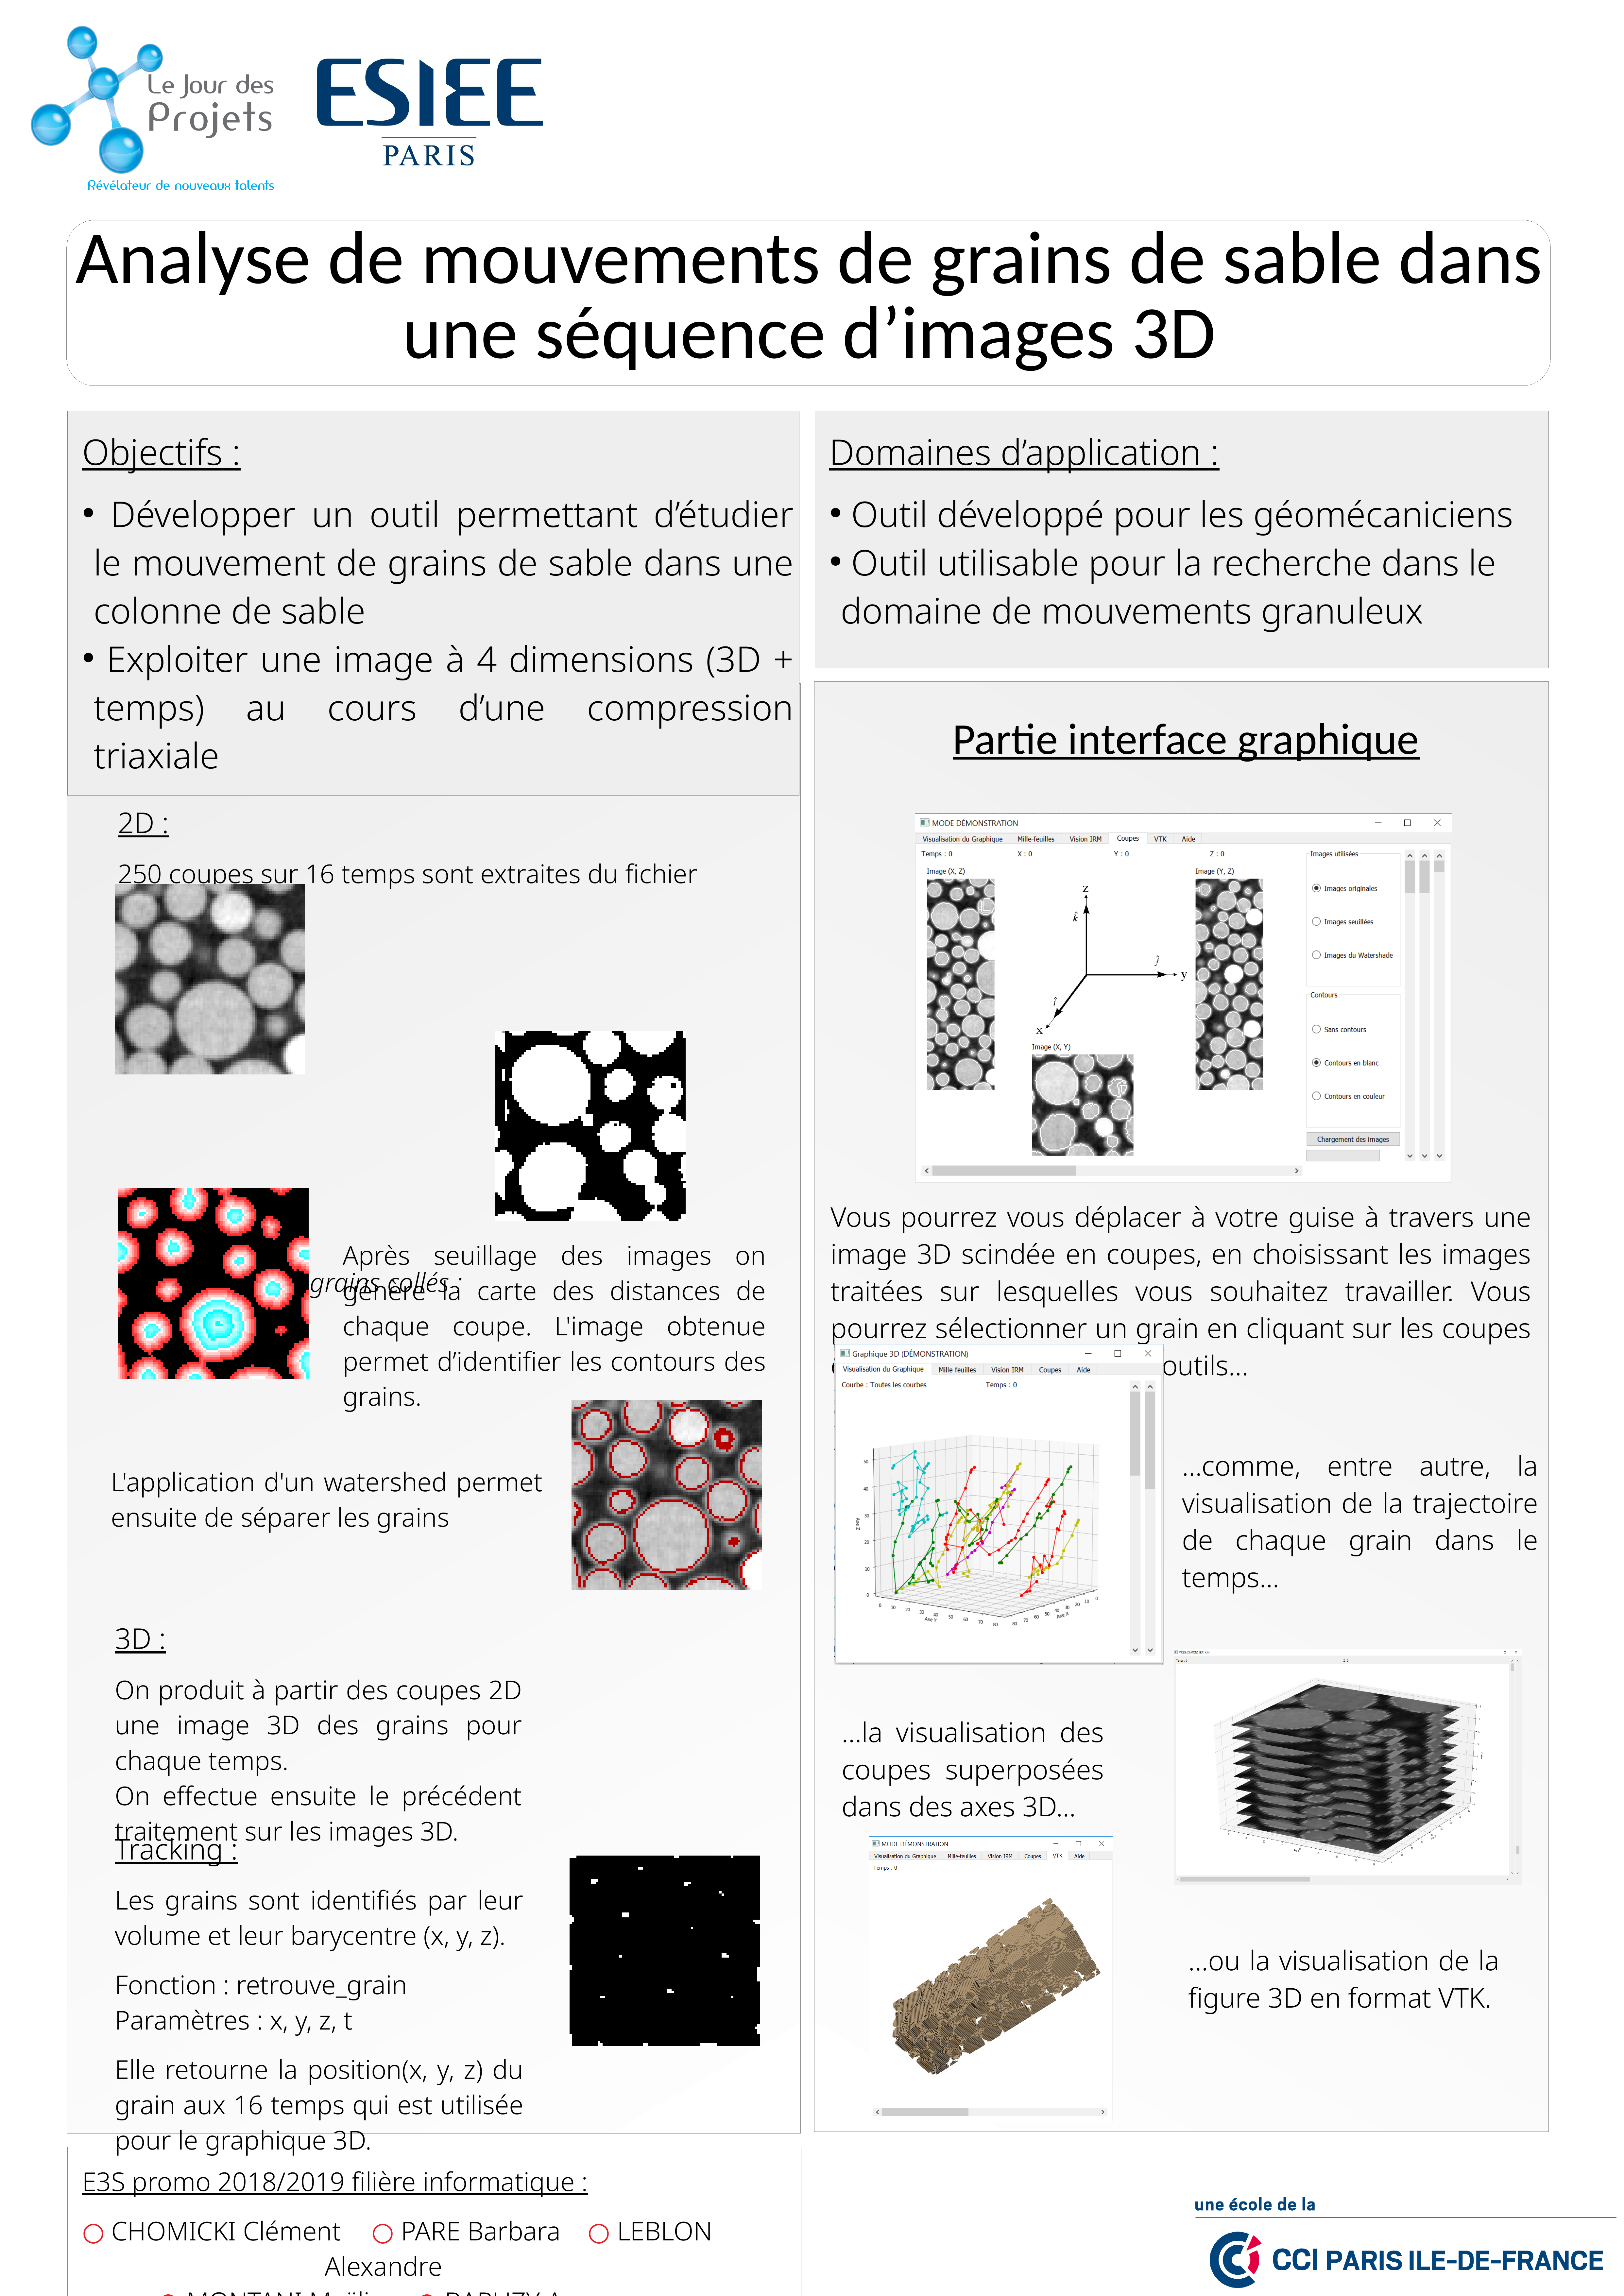

# Analyse de mouvements de grains de sable dans une séquence d’images 3D
Objectifs :
 Développer un outil permettant d’étudier le mouvement de grains de sable dans une colonne de sable
 Exploiter une image à 4 dimensions (3D + temps) au cours d’une compression triaxiale
Domaines d’application :
 Outil développé pour les géomécaniciens
 Outil utilisable pour la recherche dans le domaine de mouvements granuleux
Partie traitement d’image
Partie interface graphique
2D :
250 coupes sur 16 temps sont extraites du fichier fourni.
Le problème des grains collés :
Vous pourrez vous déplacer à votre guise à travers une image 3D scindée en coupes, en choisissant les images traitées sur lesquelles vous souhaitez travailler. Vous pourrez sélectionner un grain en cliquant sur les coupes et accéder à de nombreux outils...
Après seuillage des images on génère la carte des distances de chaque coupe. L'image obtenue permet d’identifier les contours des grains.
…comme, entre autre, la visualisation de la trajectoire de chaque grain dans le temps...
L'application d'un watershed permet ensuite de séparer les grains
3D :
On produit à partir des coupes 2D une image 3D des grains pour chaque temps.
On effectue ensuite le précédent traitement sur les images 3D.
…la visualisation des coupes superposées dans des axes 3D...
Tracking :
Les grains sont identifiés par leur volume et leur barycentre (x, y, z).
Fonction : retrouve_grain
Paramètres : x, y, z, t
Elle retourne la position(x, y, z) du grain aux 16 temps qui est utilisée pour le graphique 3D.
…ou la visualisation de la figure 3D en format VTK.
E3S promo 2018/2019 filière informatique :
○ CHOMICKI Clément 	○ PARE Barbara ○ LEBLON Alexandre
○ MONTANI Maÿlis ○ BARUZY Amaury